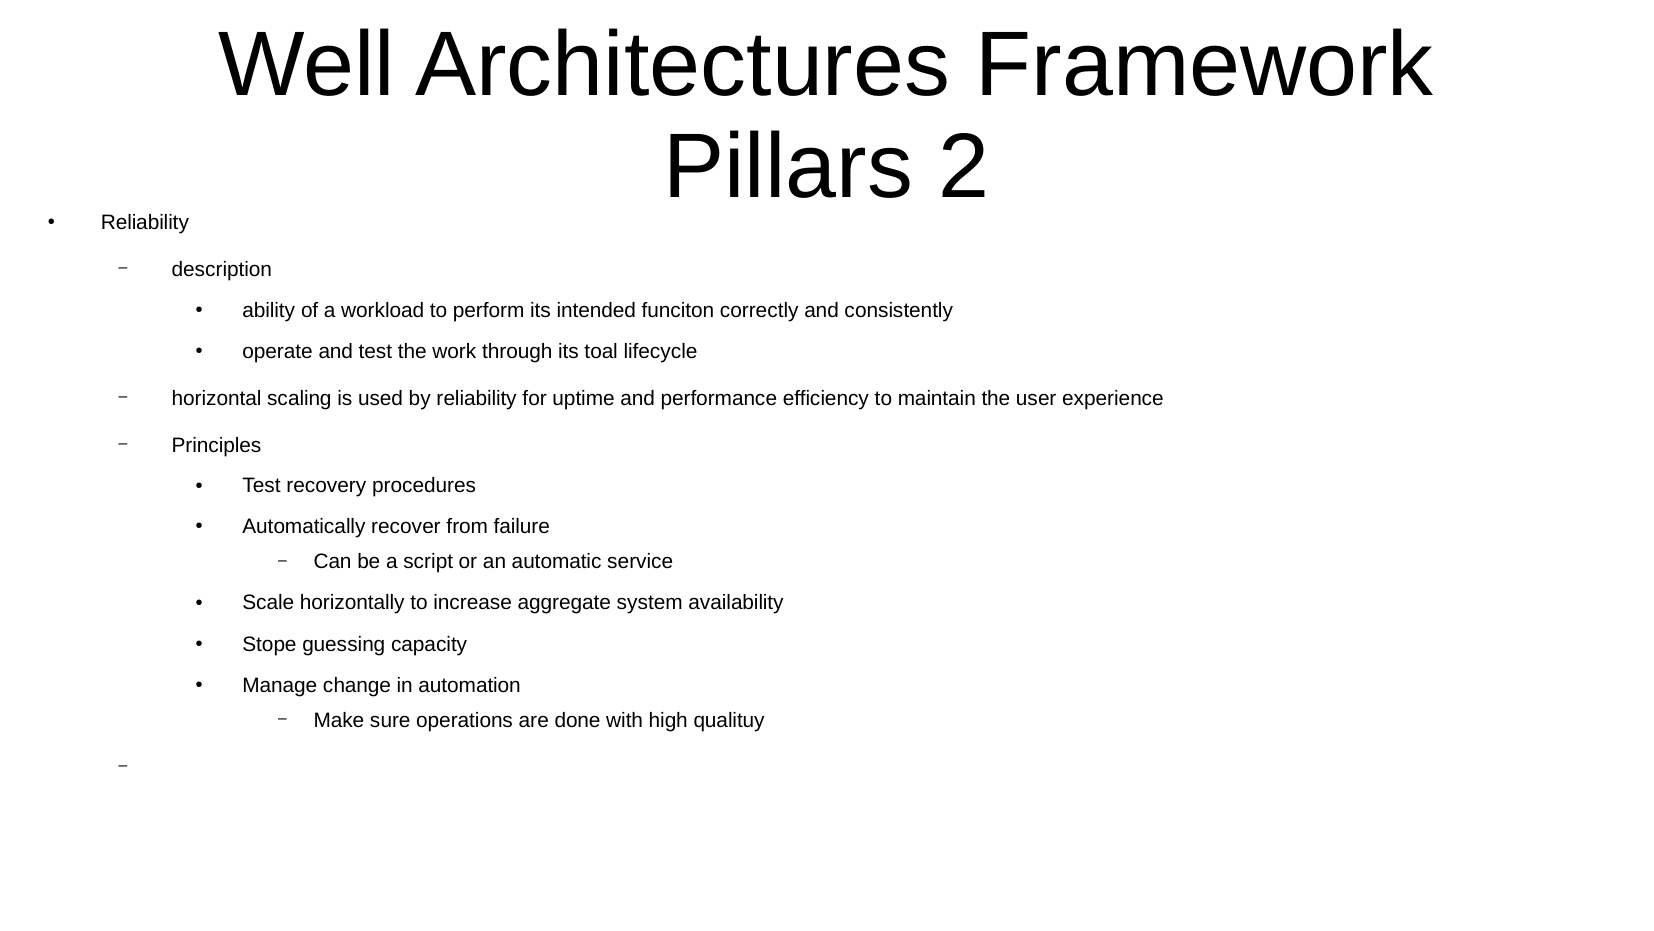

# Well Architectures Framework Pillars 2
Reliability
description
ability of a workload to perform its intended funciton correctly and consistently
operate and test the work through its toal lifecycle
horizontal scaling is used by reliability for uptime and performance efficiency to maintain the user experience
Principles
Test recovery procedures
Automatically recover from failure
Can be a script or an automatic service
Scale horizontally to increase aggregate system availability
Stope guessing capacity
Manage change in automation
Make sure operations are done with high qualituy